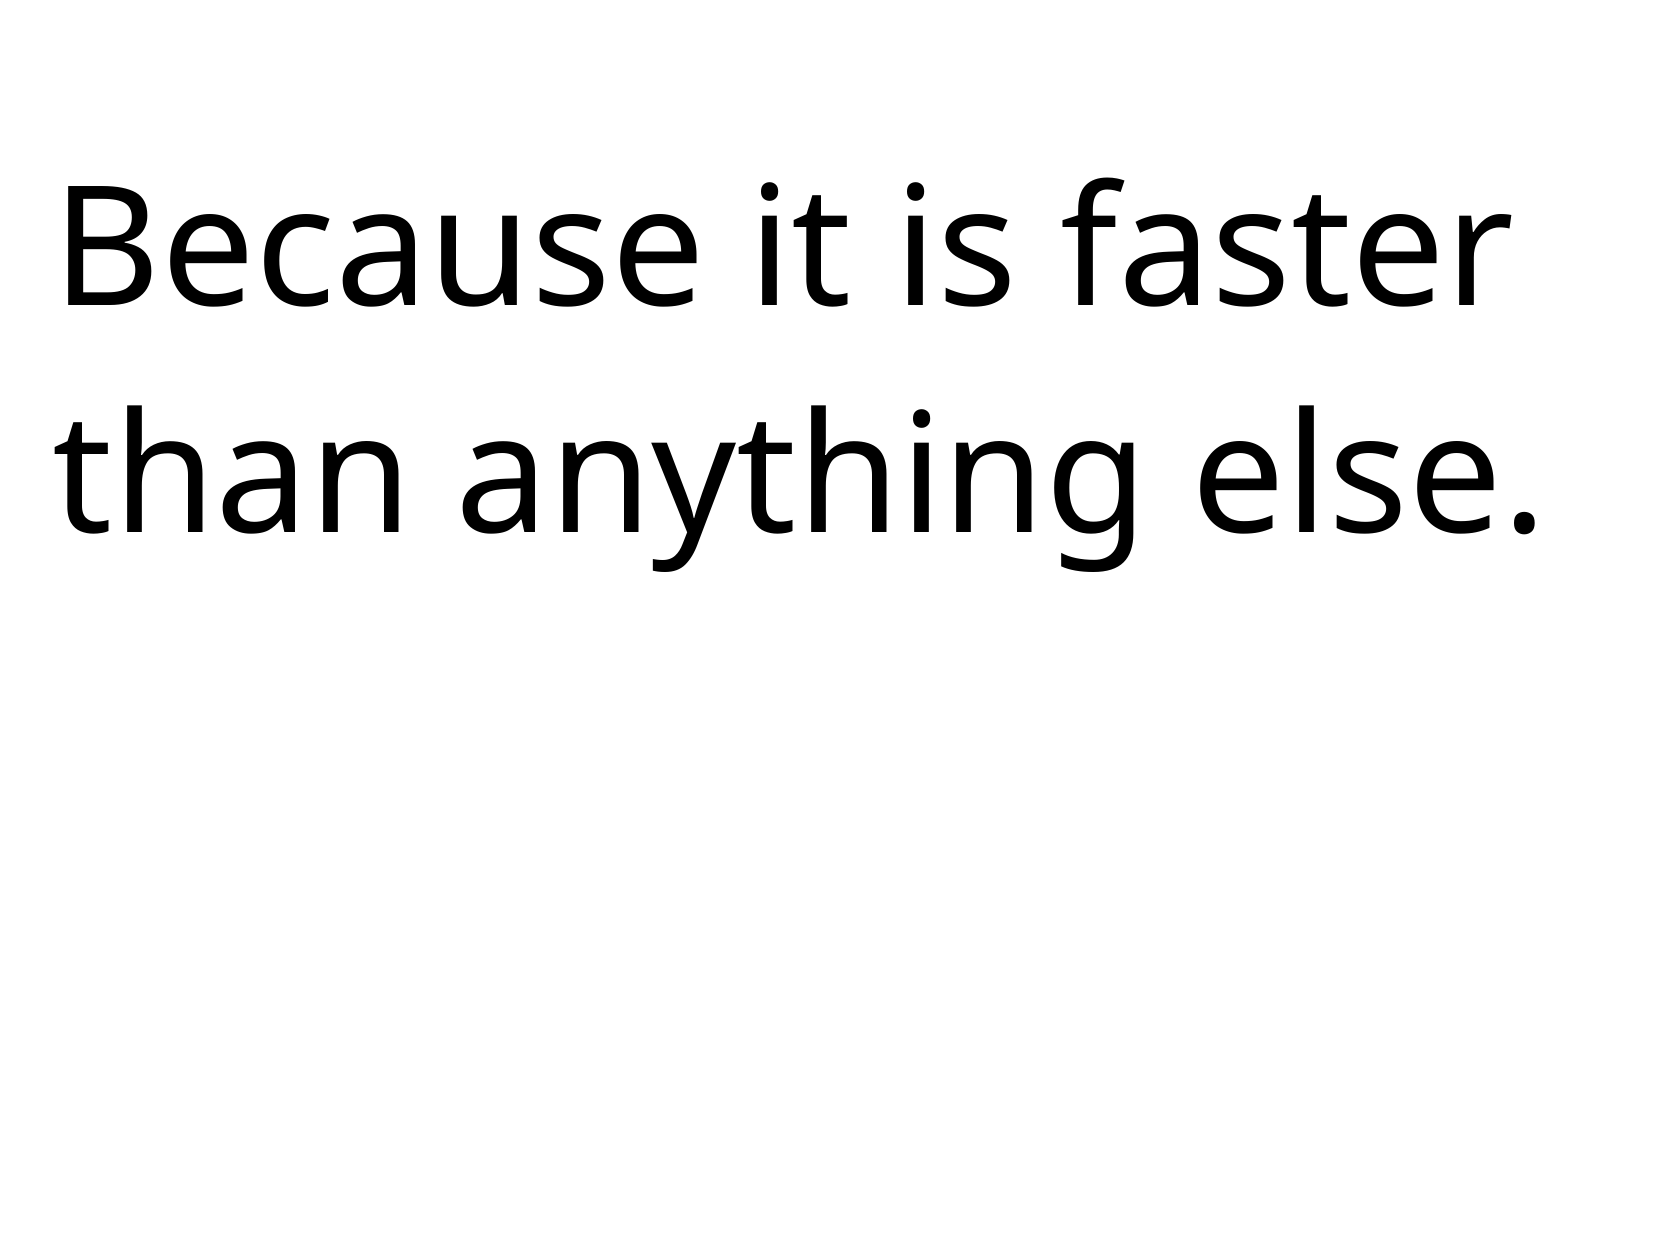

Because it is faster
than anything else.